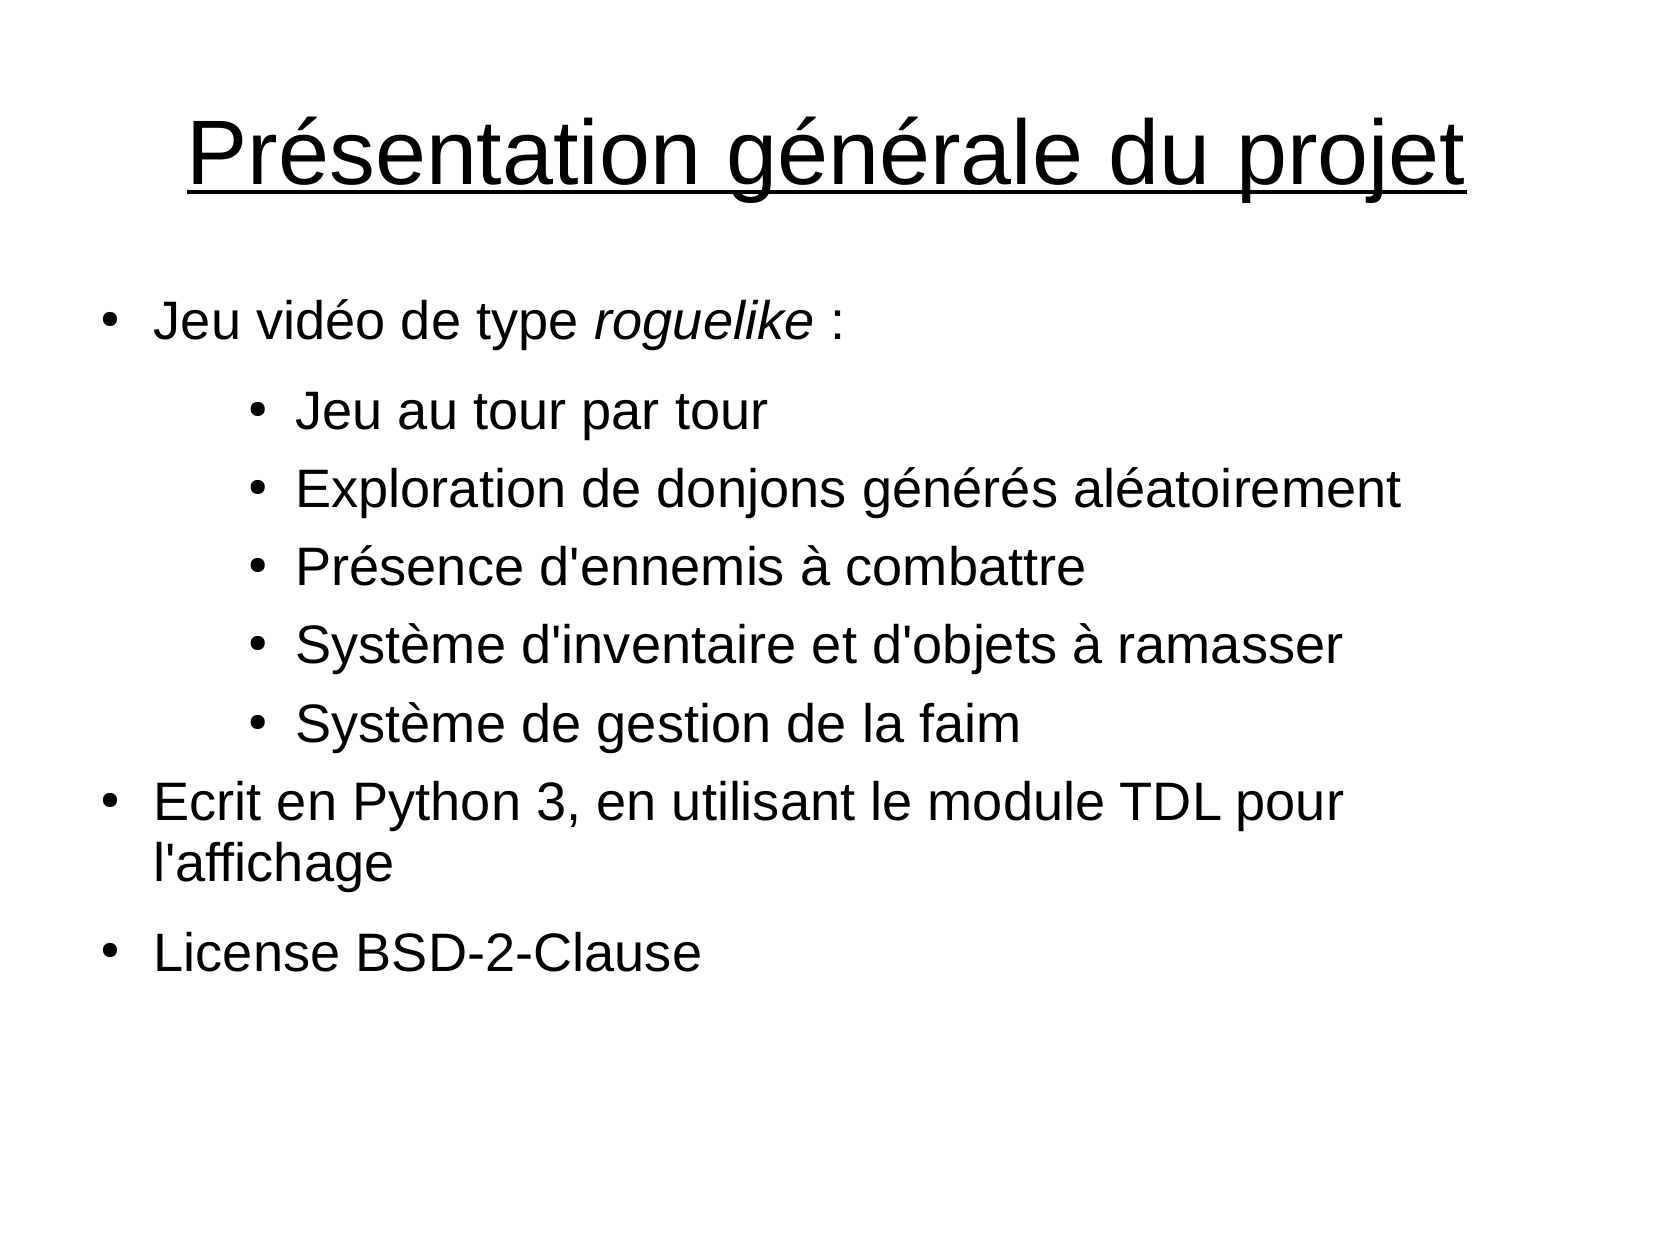

# Présentation générale du projet
Jeu vidéo de type roguelike :
Jeu au tour par tour
Exploration de donjons générés aléatoirement
Présence d'ennemis à combattre
Système d'inventaire et d'objets à ramasser
Système de gestion de la faim
Ecrit en Python 3, en utilisant le module TDL pour l'affichage
License BSD-2-Clause